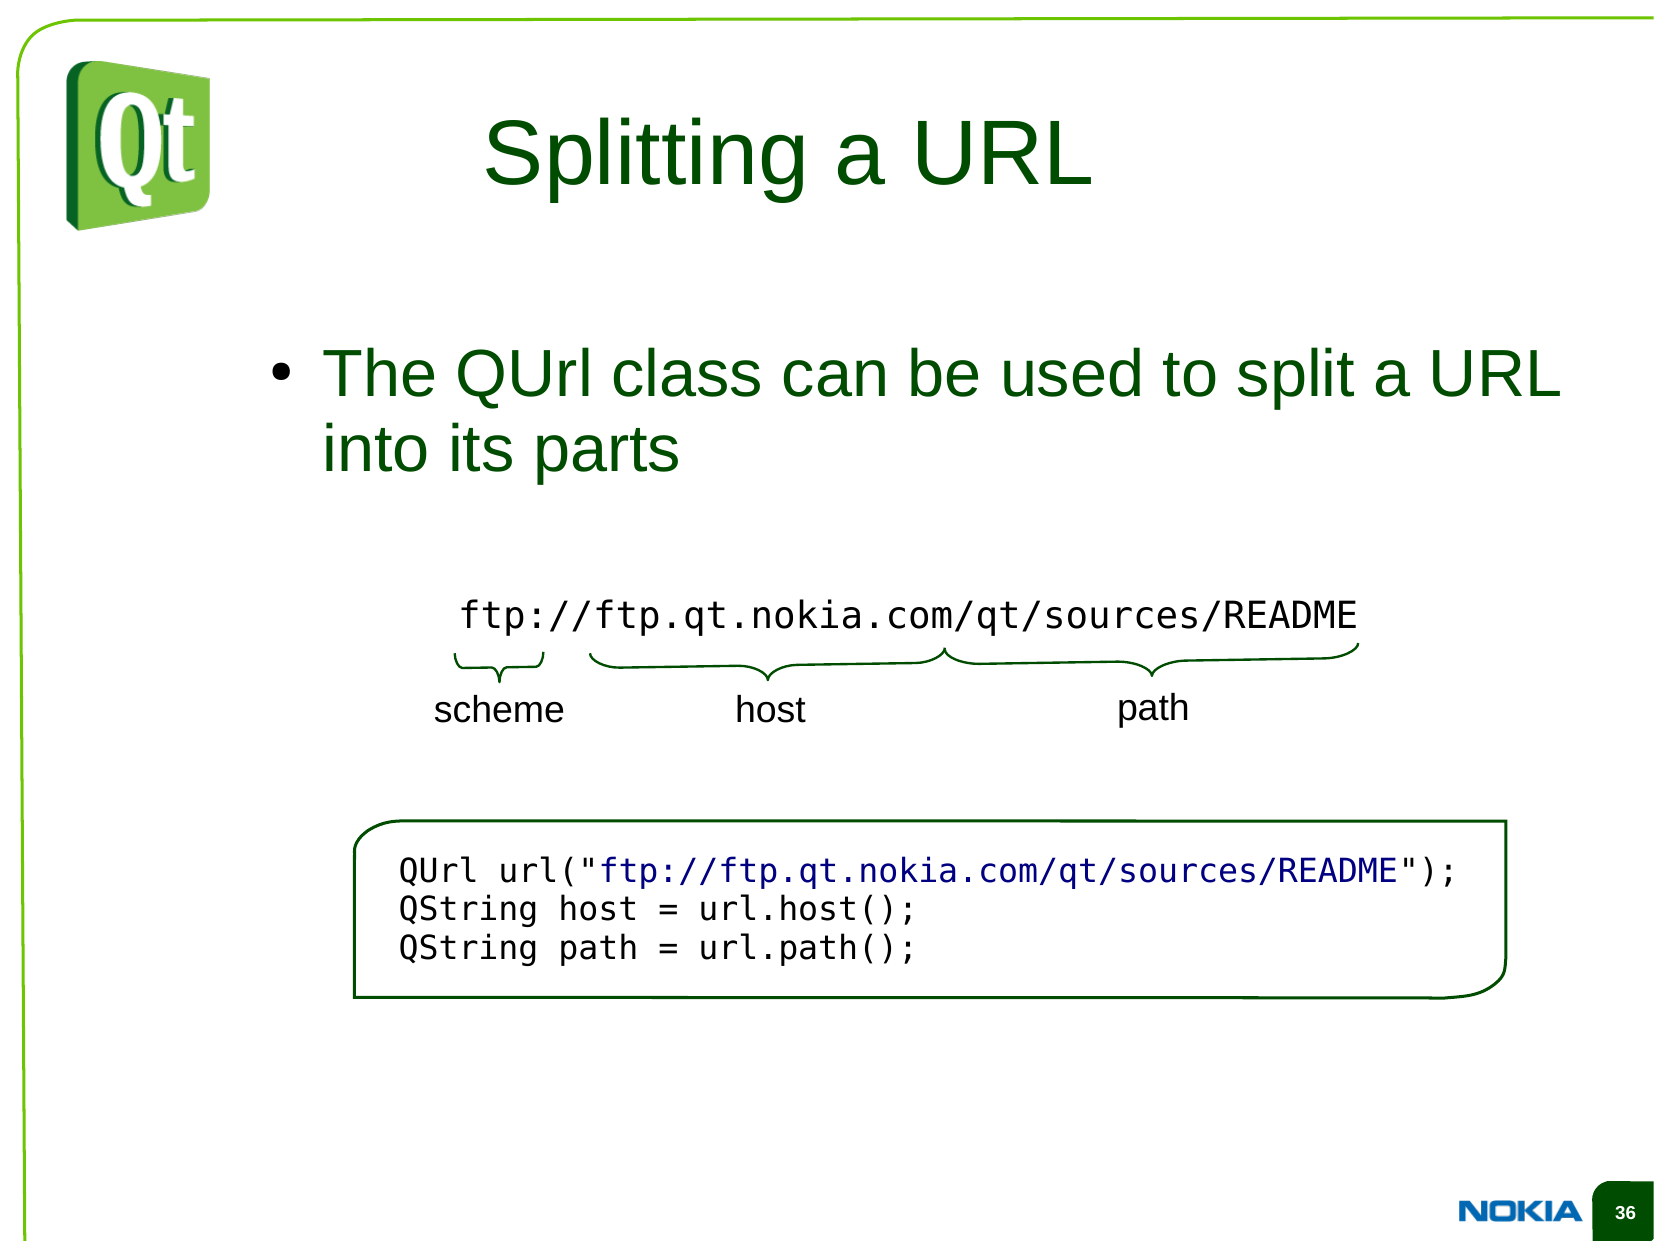

# Splitting a URL
The QUrl class can be used to split a URL into its parts
ftp://ftp.qt.nokia.com/qt/sources/README
path
scheme
host
QUrl url("ftp://ftp.qt.nokia.com/qt/sources/README");
QString host = url.host();
QString path = url.path();